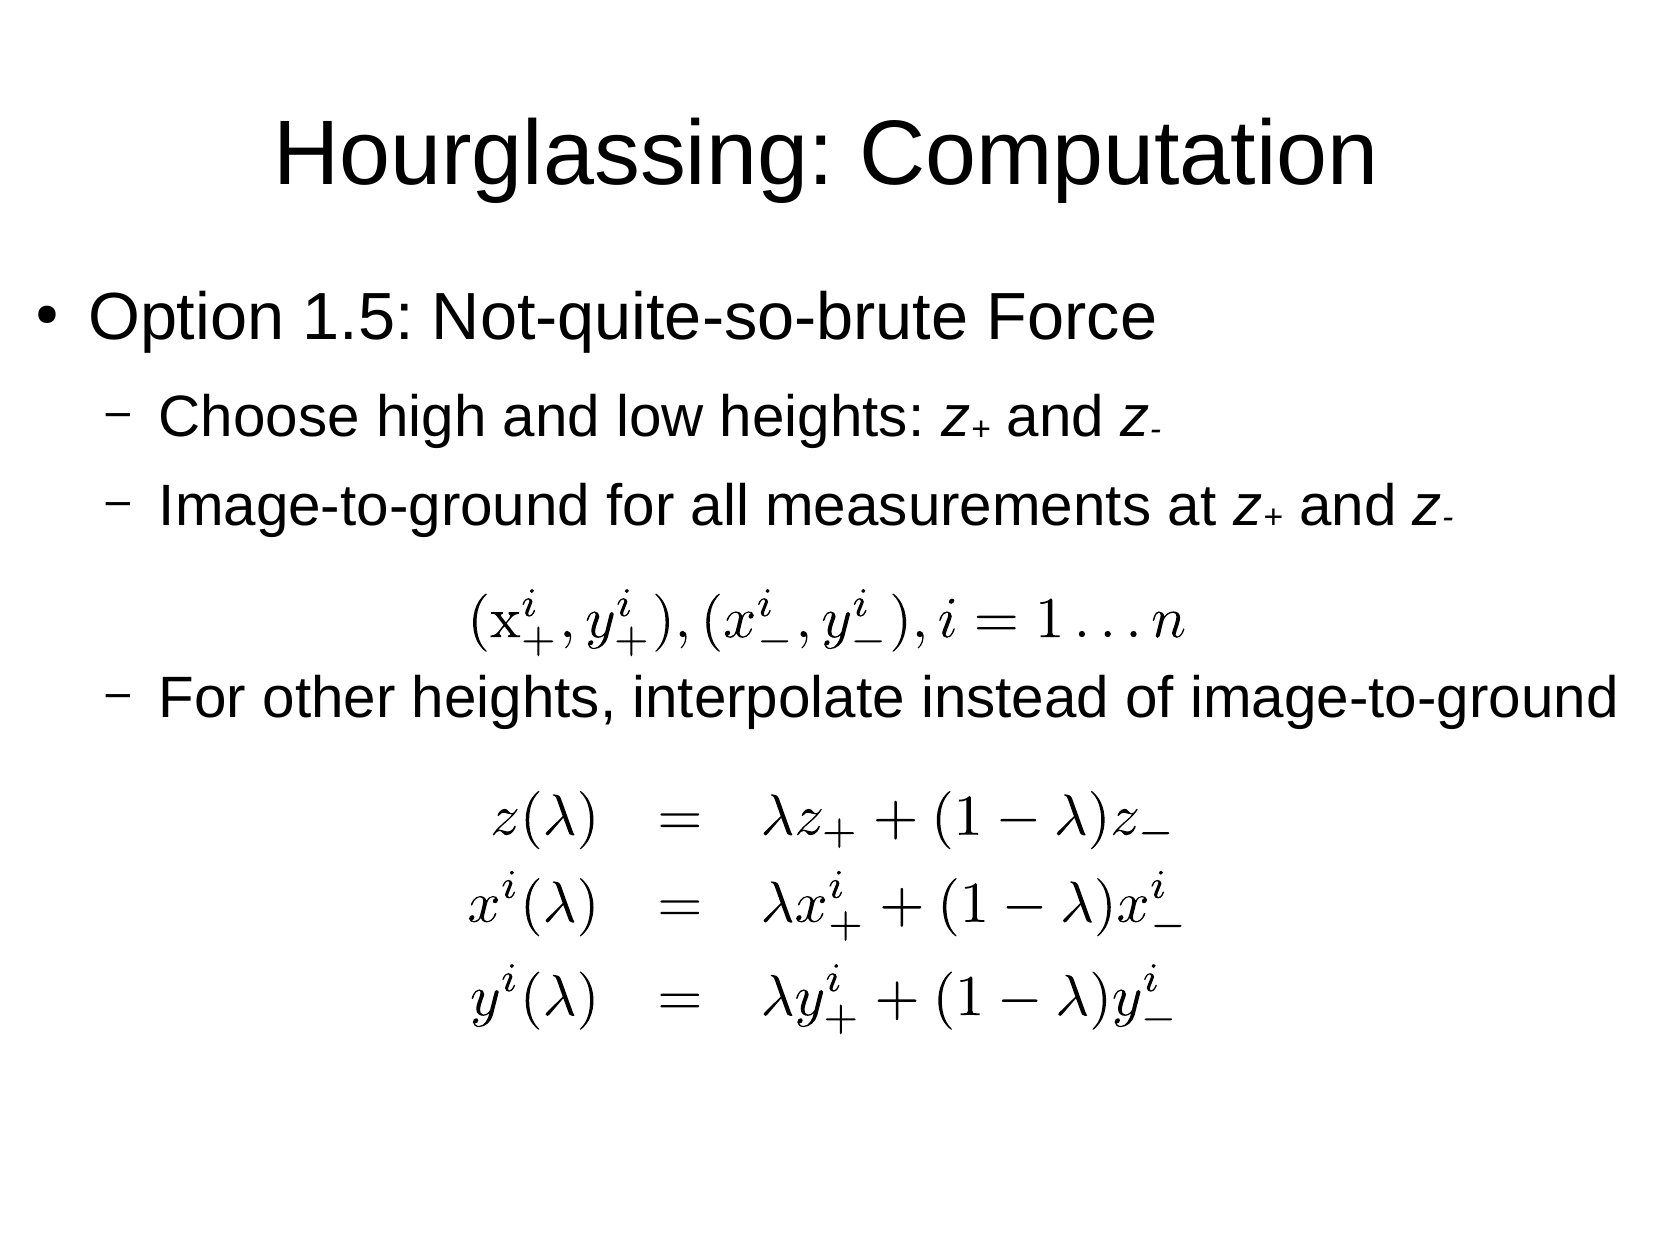

# Hourglassing: Computation
Option 1.5: Not-quite-so-brute Force
Choose high and low heights: z+ and z-
Image-to-ground for all measurements at z+ and z-
For other heights, interpolate instead of image-to-ground